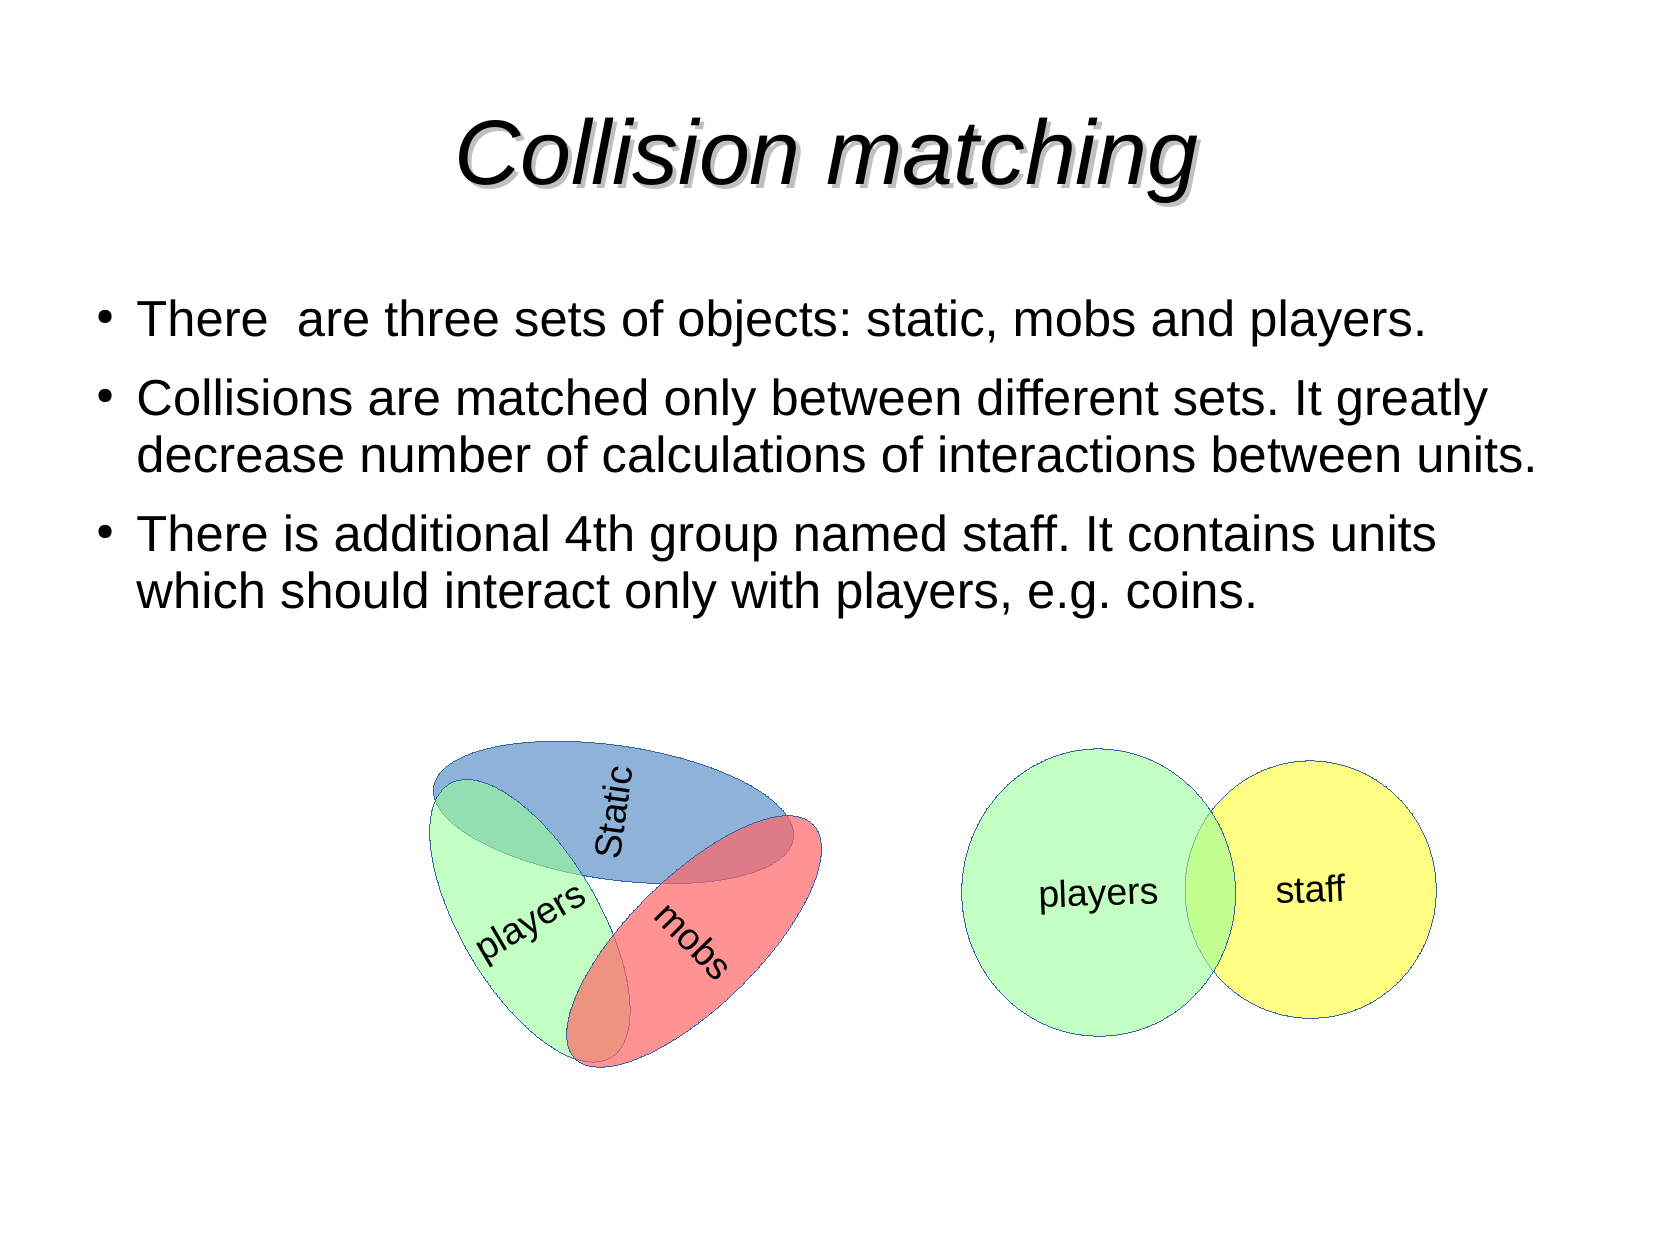

# Collision matching
There are three sets of objects: static, mobs and players.
Collisions are matched only between different sets. It greatly decrease number of calculations of interactions between units.
There is additional 4th group named staff. It contains units which should interact only with players, e.g. coins.
Static
players
staff
players
mobs